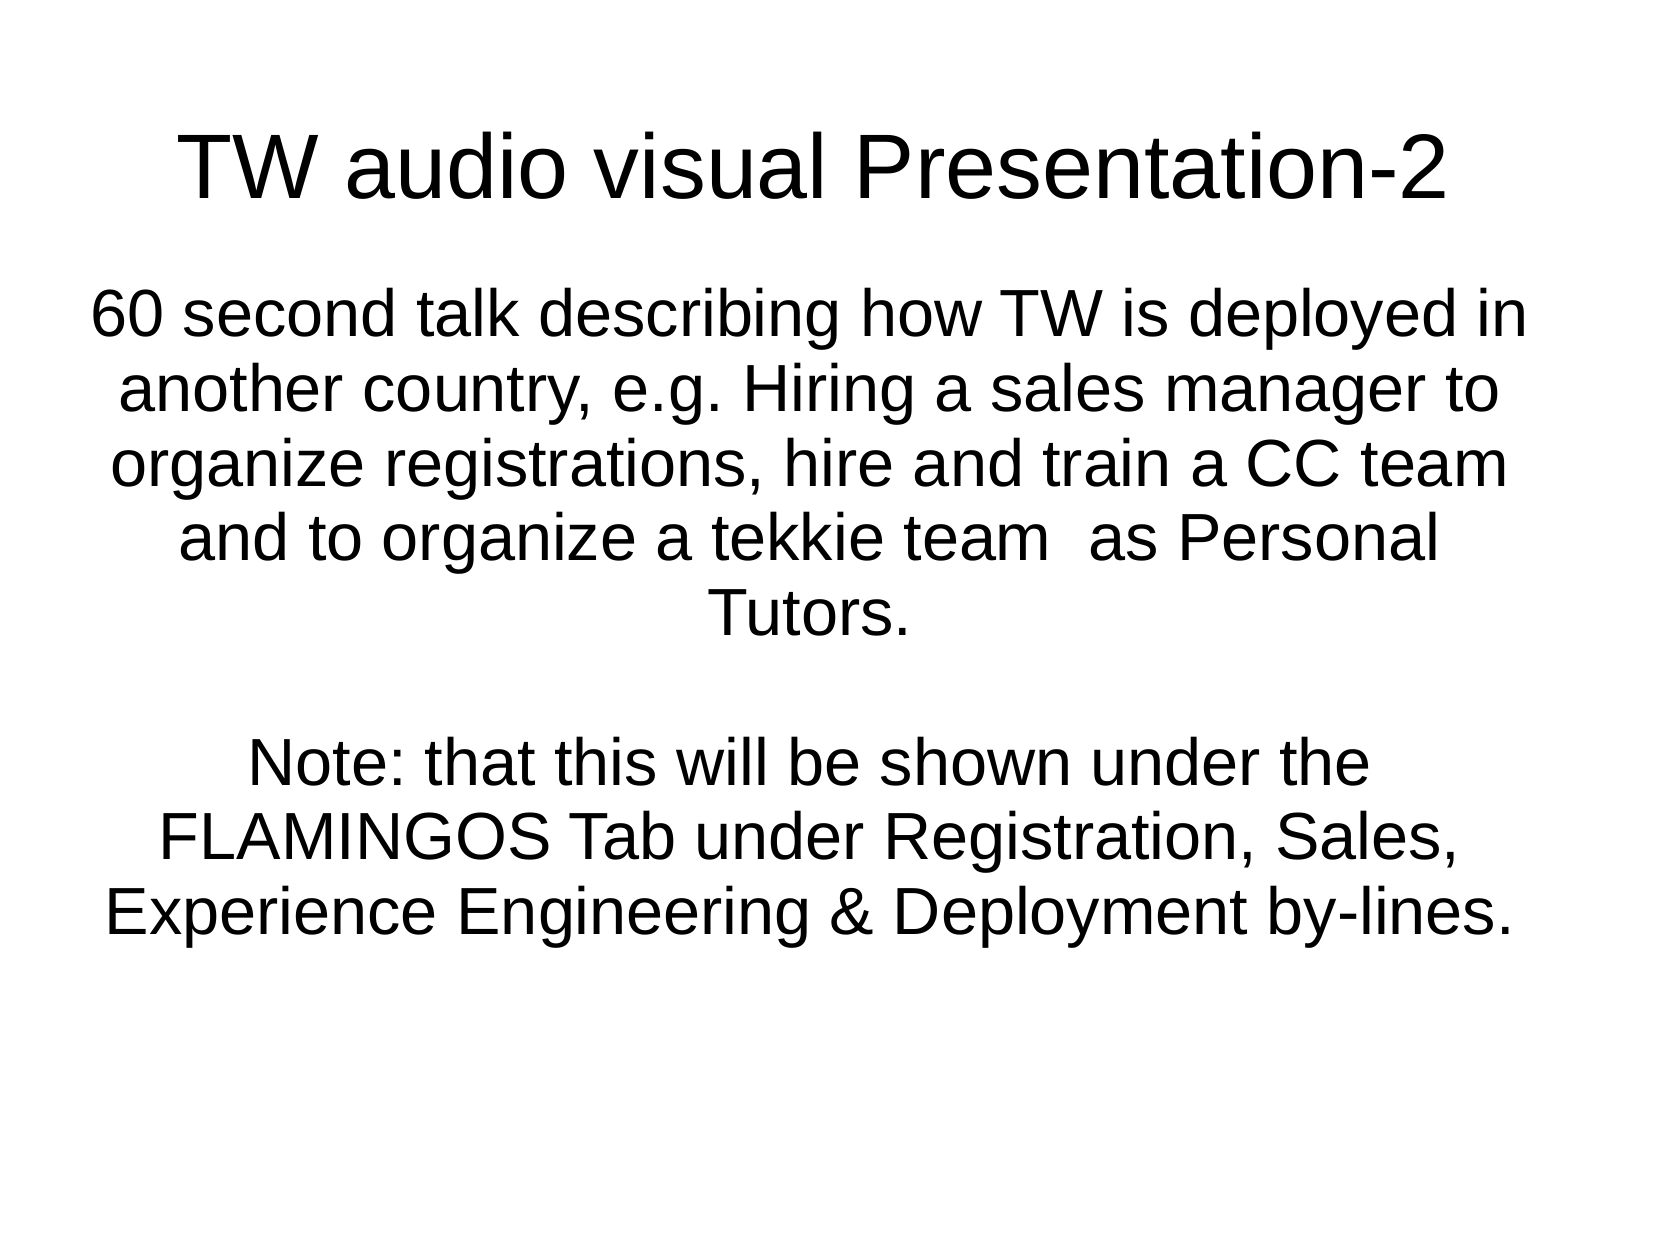

# TW audio visual Presentation-2
60 second talk describing how TW is deployed in another country, e.g. Hiring a sales manager to organize registrations, hire and train a CC team and to organize a tekkie team as Personal Tutors.
Note: that this will be shown under the FLAMINGOS Tab under Registration, Sales, Experience Engineering & Deployment by-lines.